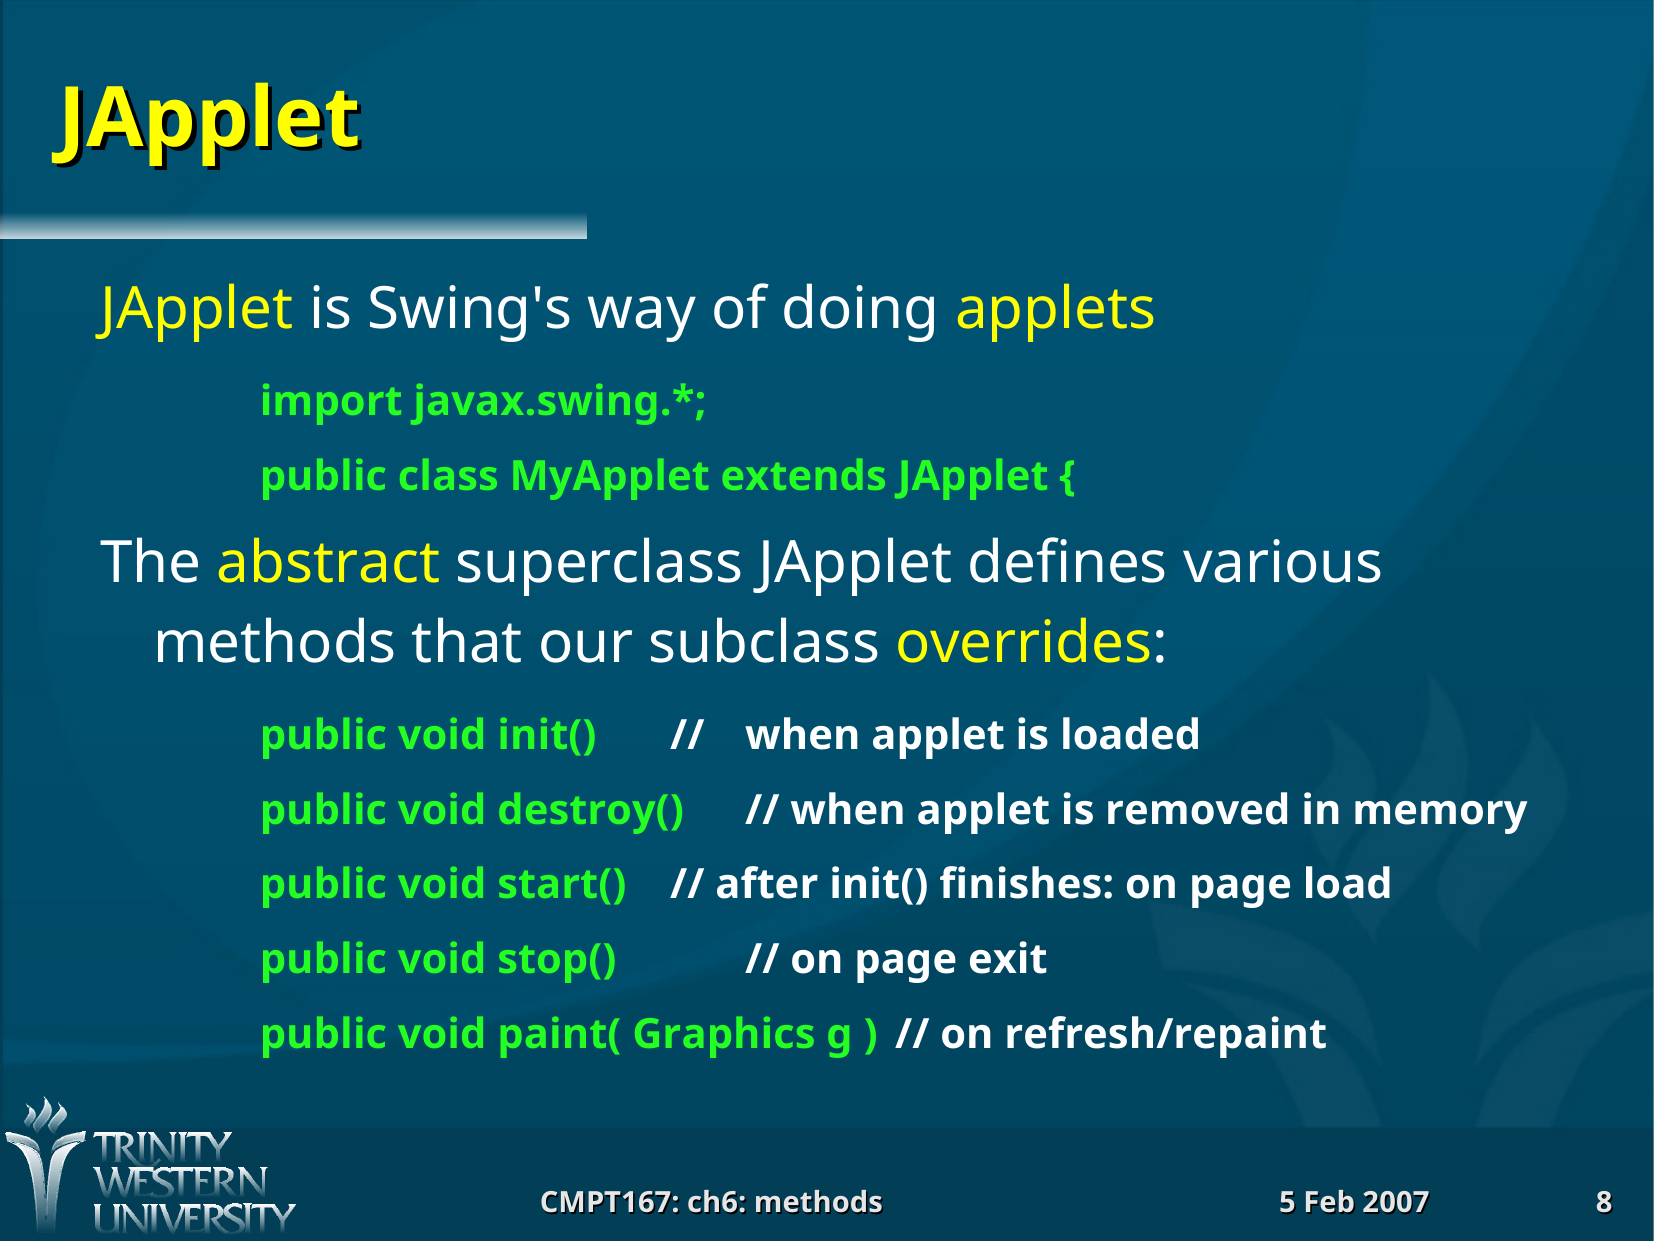

# JApplet
JApplet is Swing's way of doing applets
import javax.swing.*;
public class MyApplet extends JApplet {
The abstract superclass JApplet defines various methods that our subclass overrides:
public void init()	//	when applet is loaded
public void destroy()	// when applet is removed in memory
public void start()	// after init() finishes: on page load
public void stop()		// on page exit
public void paint( Graphics g )	// on refresh/repaint
CMPT167: ch6: methods
5 Feb 2007
8